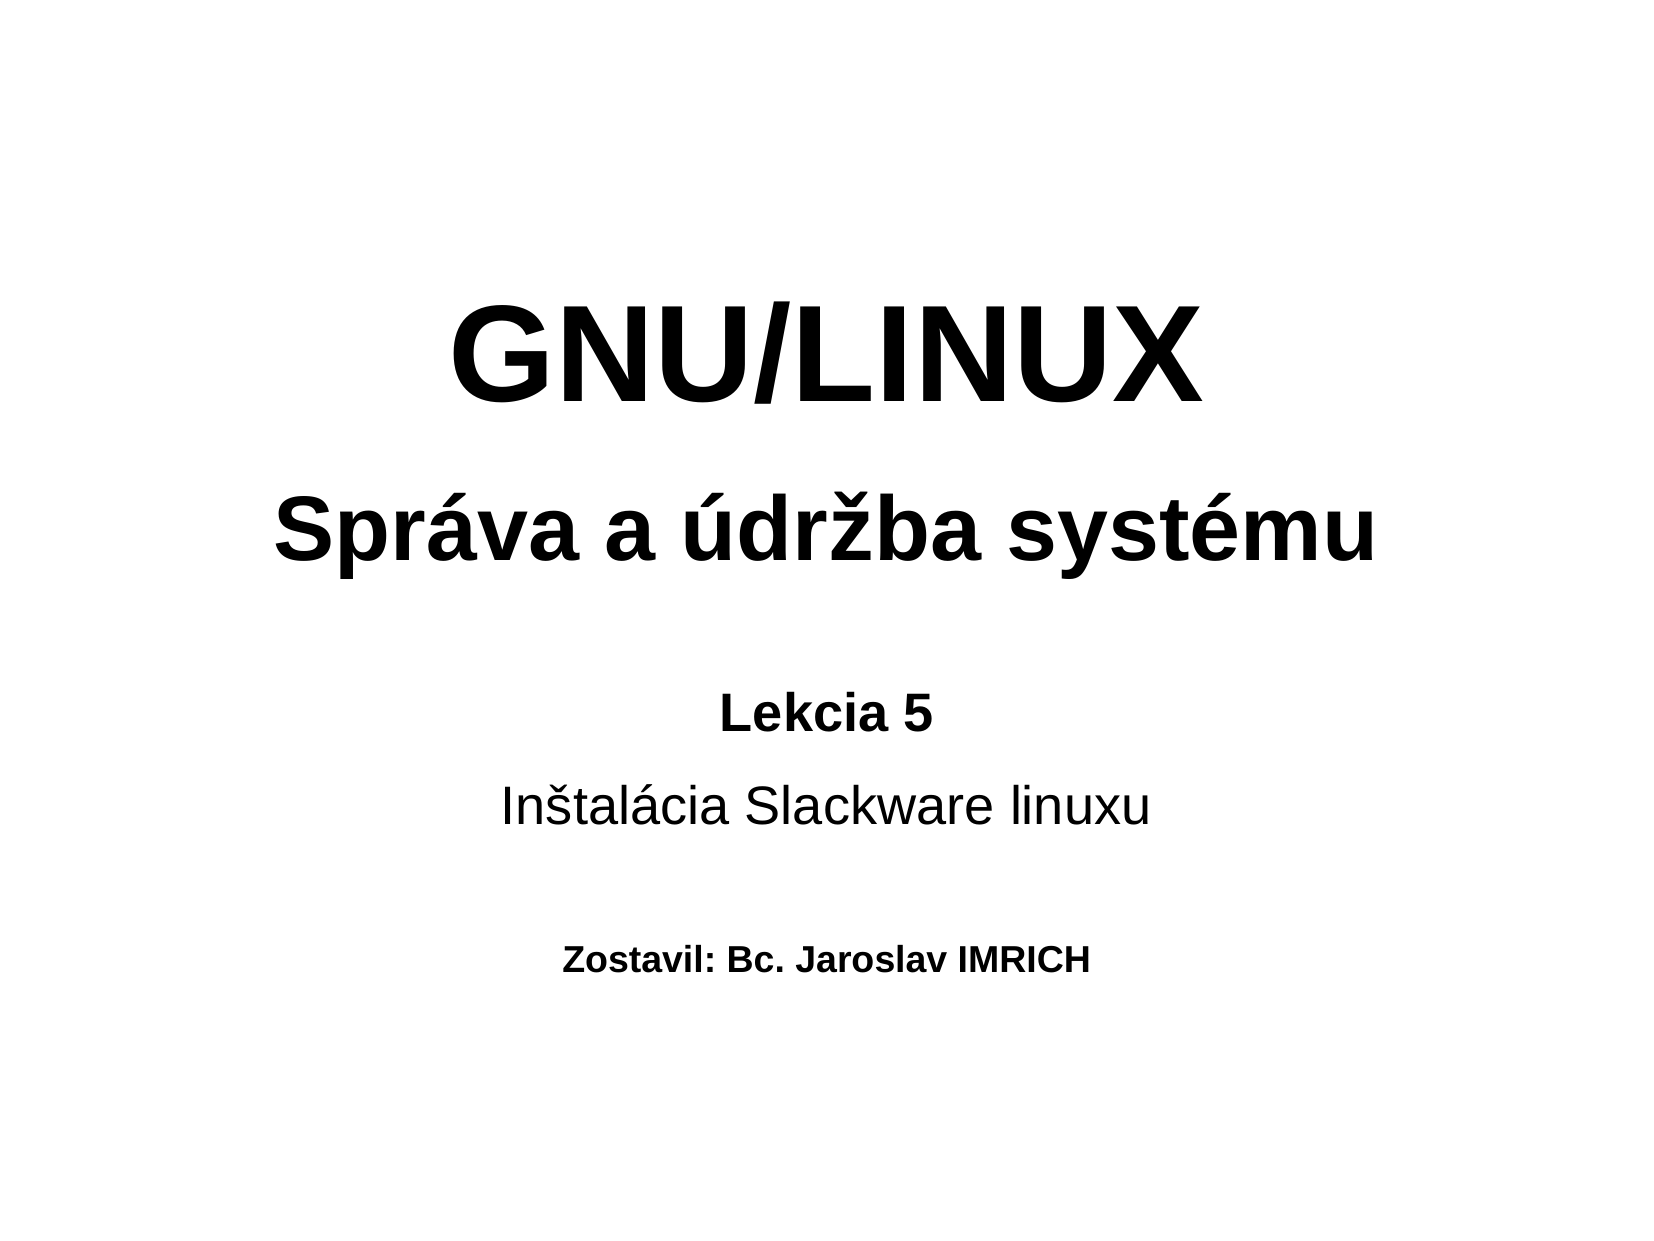

# GNU/LINUX Správa a údržba systému Lekcia 5 Inštalácia Slackware linuxu Zostavil: Bc. Jaroslav IMRICH